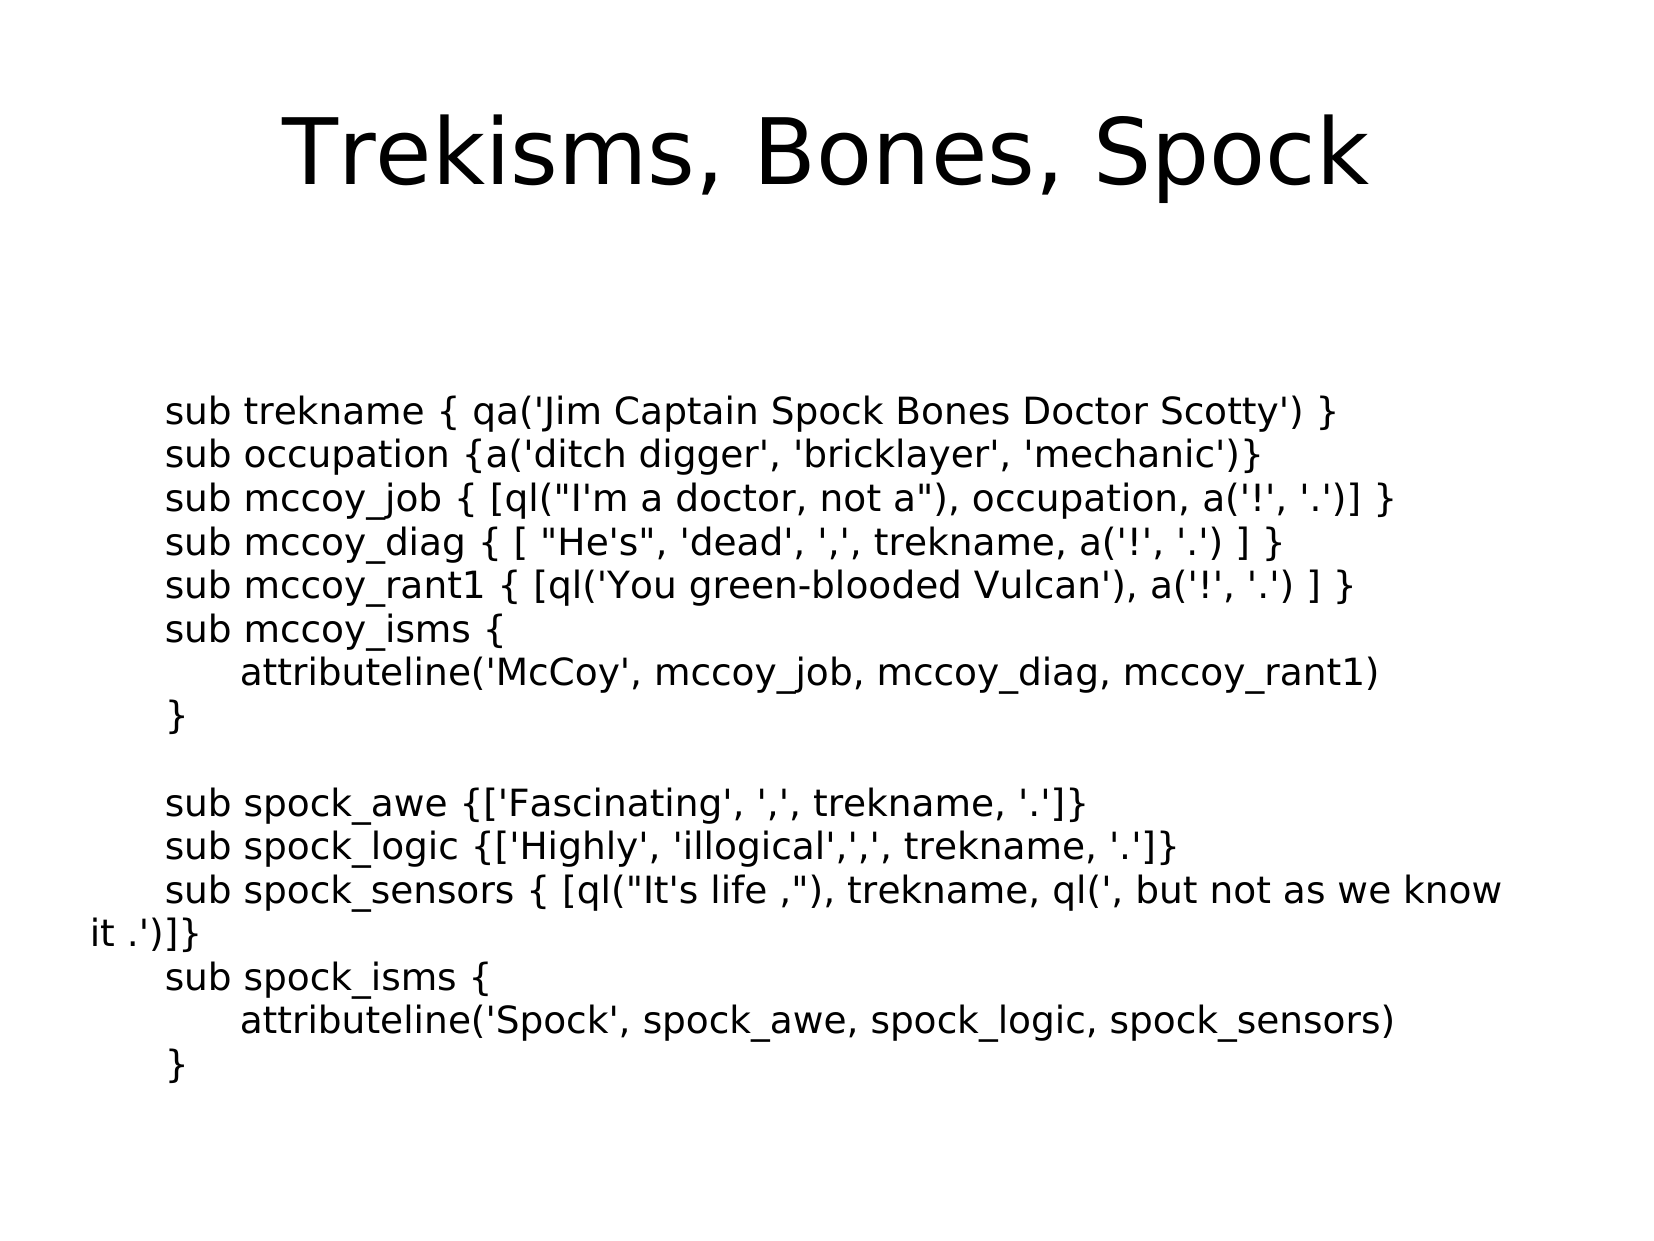

# Trekisms, Bones, Spock
	sub trekname { qa('Jim Captain Spock Bones Doctor Scotty') }
	sub occupation {a('ditch digger', 'bricklayer', 'mechanic')}
	sub mccoy_job { [ql("I'm a doctor, not a"), occupation, a('!', '.')] }
	sub mccoy_diag { [ "He's", 'dead', ',', trekname, a('!', '.') ] }
	sub mccoy_rant1 { [ql('You green-blooded Vulcan'), a('!', '.') ] }
	sub mccoy_isms {
		attributeline('McCoy', mccoy_job, mccoy_diag, mccoy_rant1)
	}
	sub spock_awe {['Fascinating', ',', trekname, '.']}
	sub spock_logic {['Highly', 'illogical',',', trekname, '.']}
	sub spock_sensors { [ql("It's life ,"), trekname, ql(', but not as we know it .')]}
	sub spock_isms {
		attributeline('Spock', spock_awe, spock_logic, spock_sensors)
	}